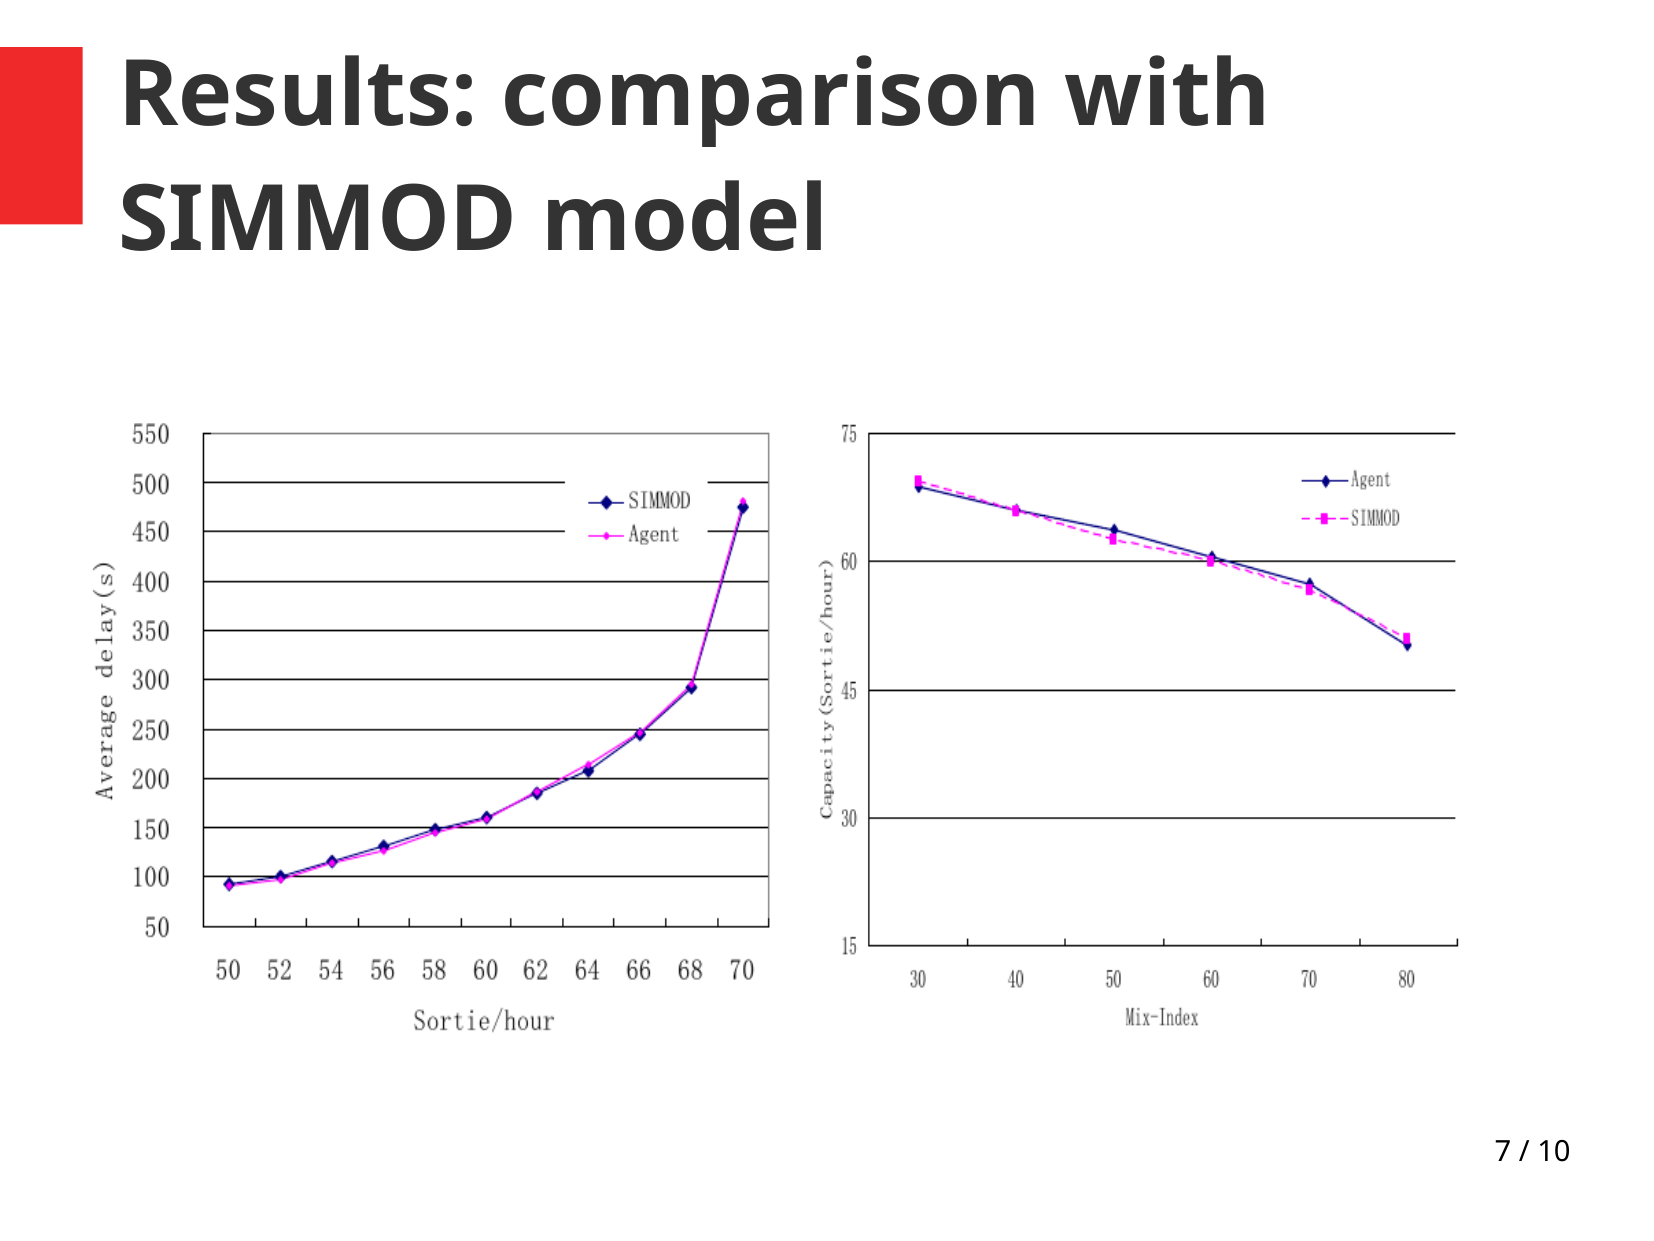

# Results: comparison with SIMMOD model
7